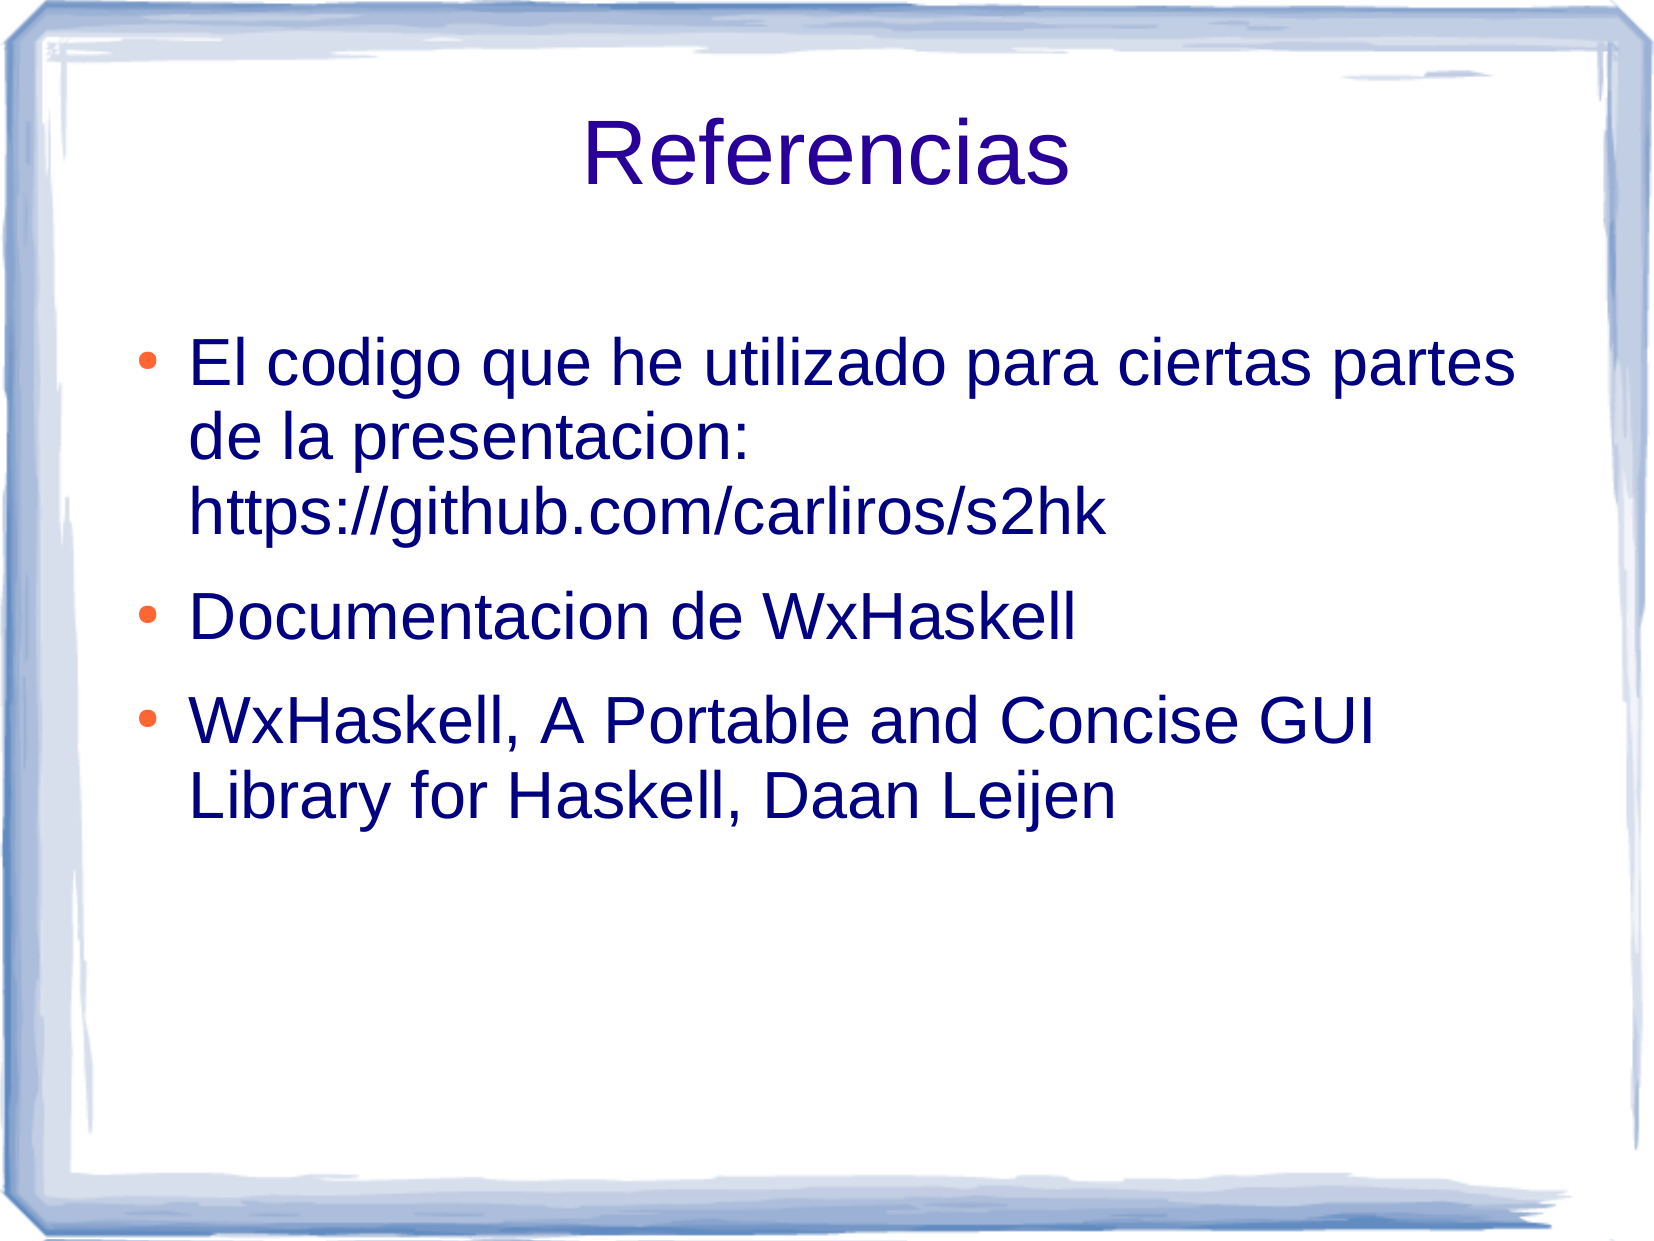

# Referencias
El codigo que he utilizado para ciertas partes de la presentacion: https://github.com/carliros/s2hk
Documentacion de WxHaskell
WxHaskell, A Portable and Concise GUI Library for Haskell, Daan Leijen